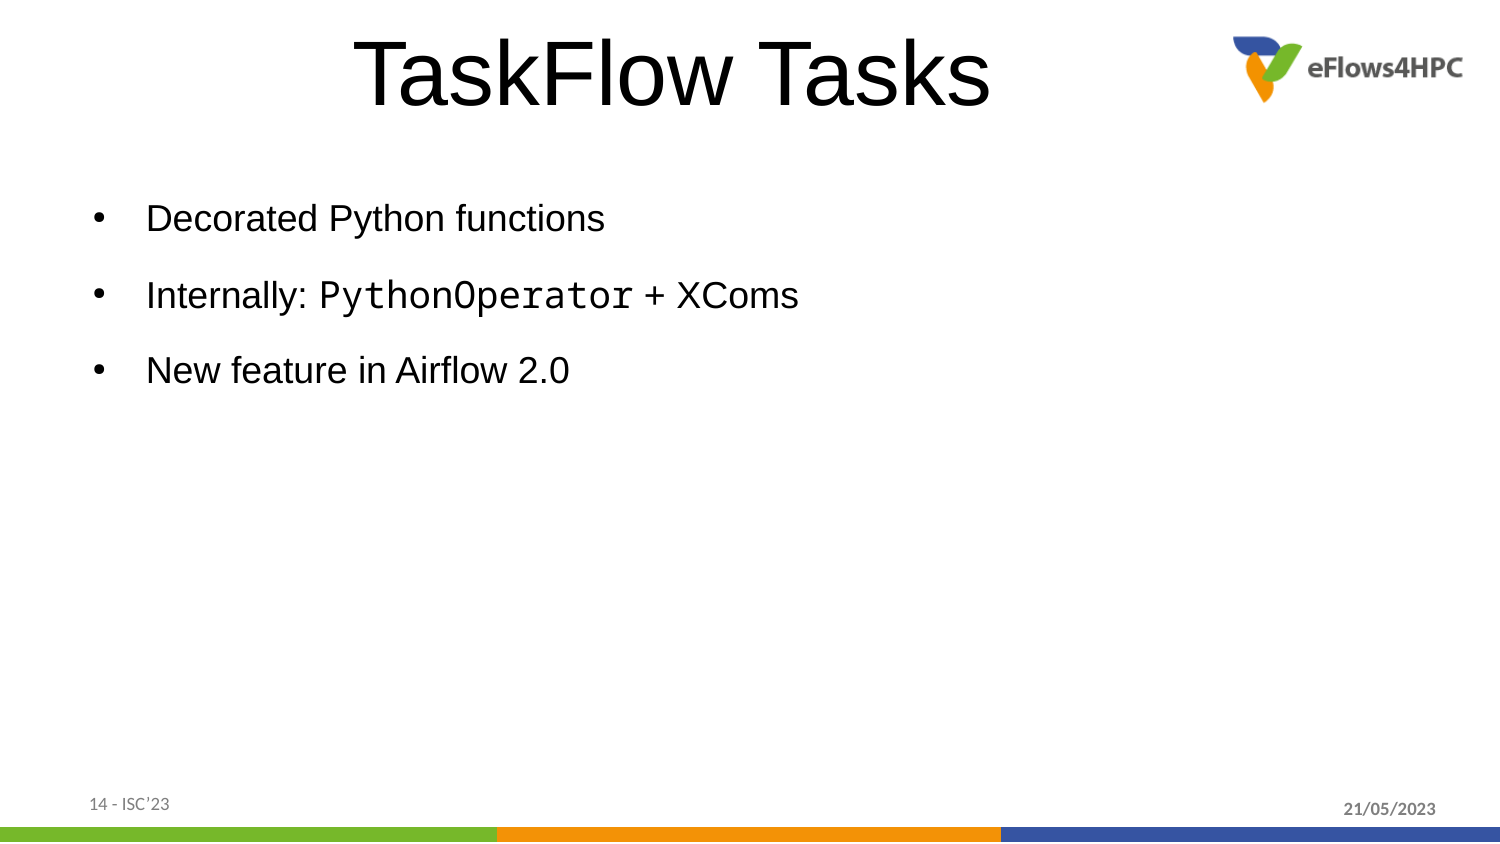

# TaskFlow Tasks
Decorated Python functions
Internally: PythonOperator + XComs
New feature in Airflow 2.0